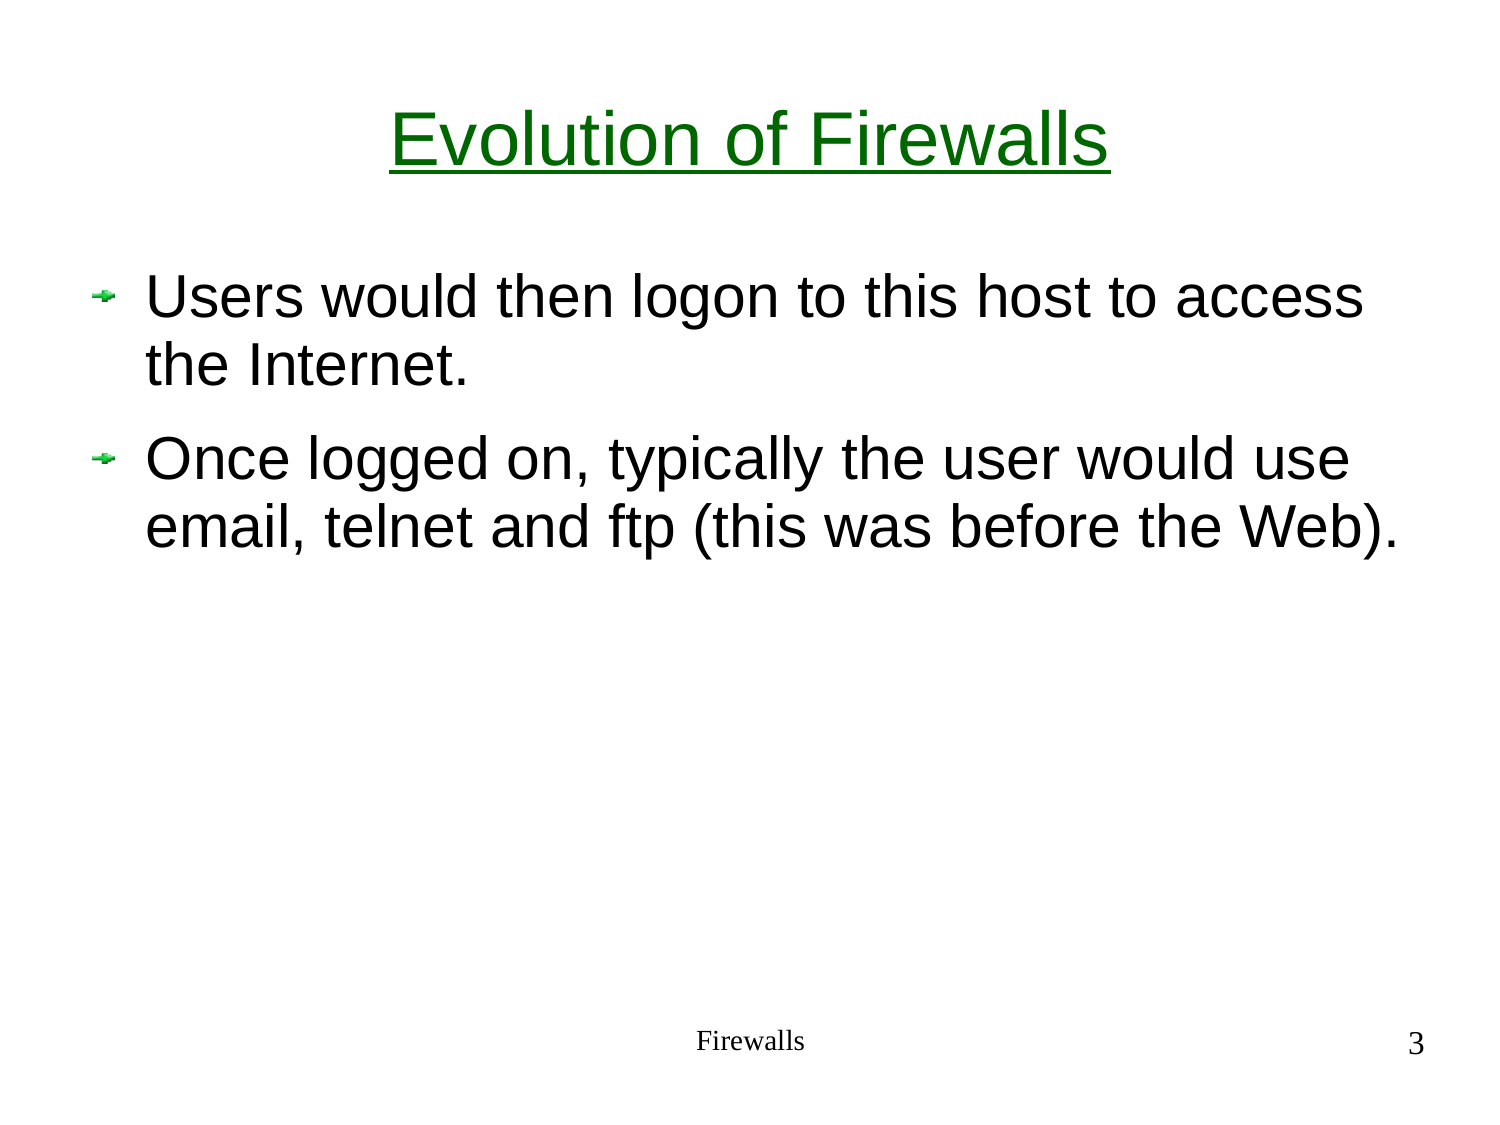

# Evolution of Firewalls
Users would then logon to this host to access the Internet.
Once logged on, typically the user would use email, telnet and ftp (this was before the Web).
Firewalls
3